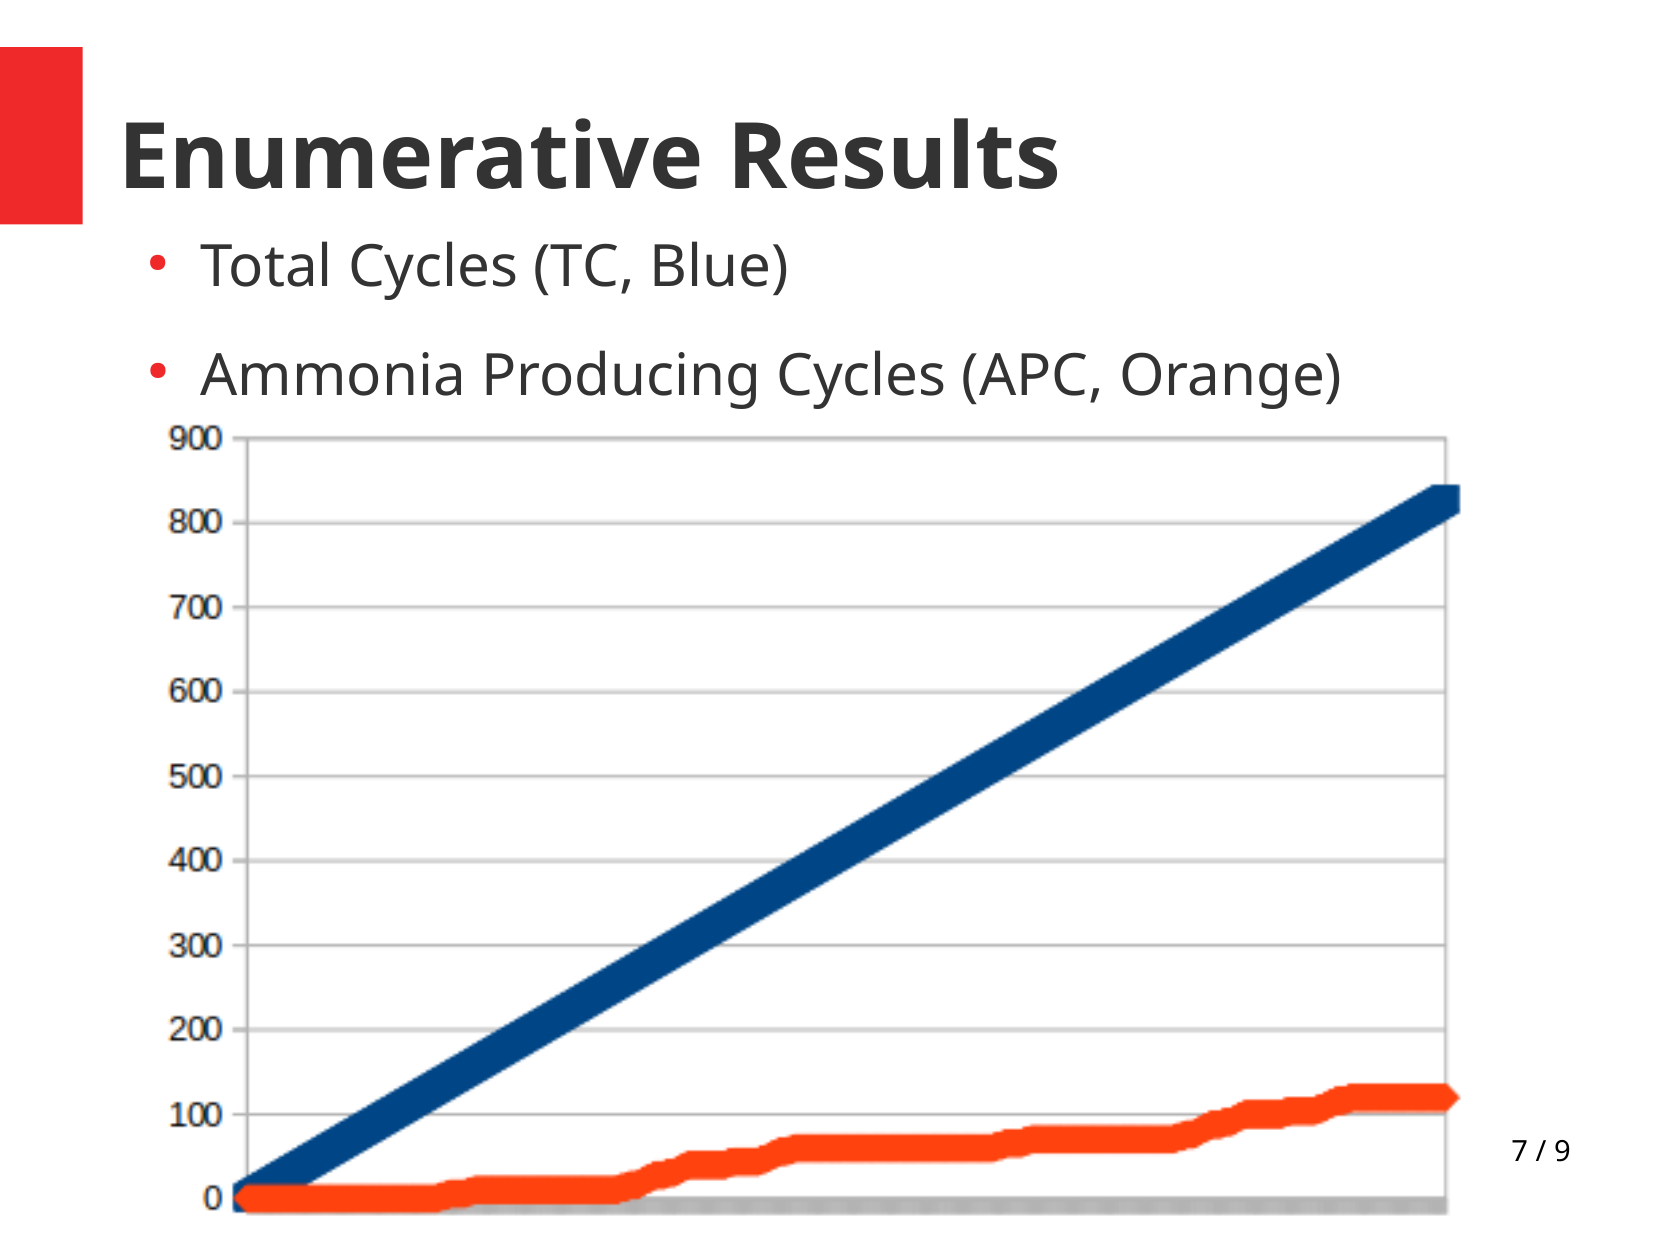

# Enumerative Results
Total Cycles (TC, Blue)
Ammonia Producing Cycles (APC, Orange)
7